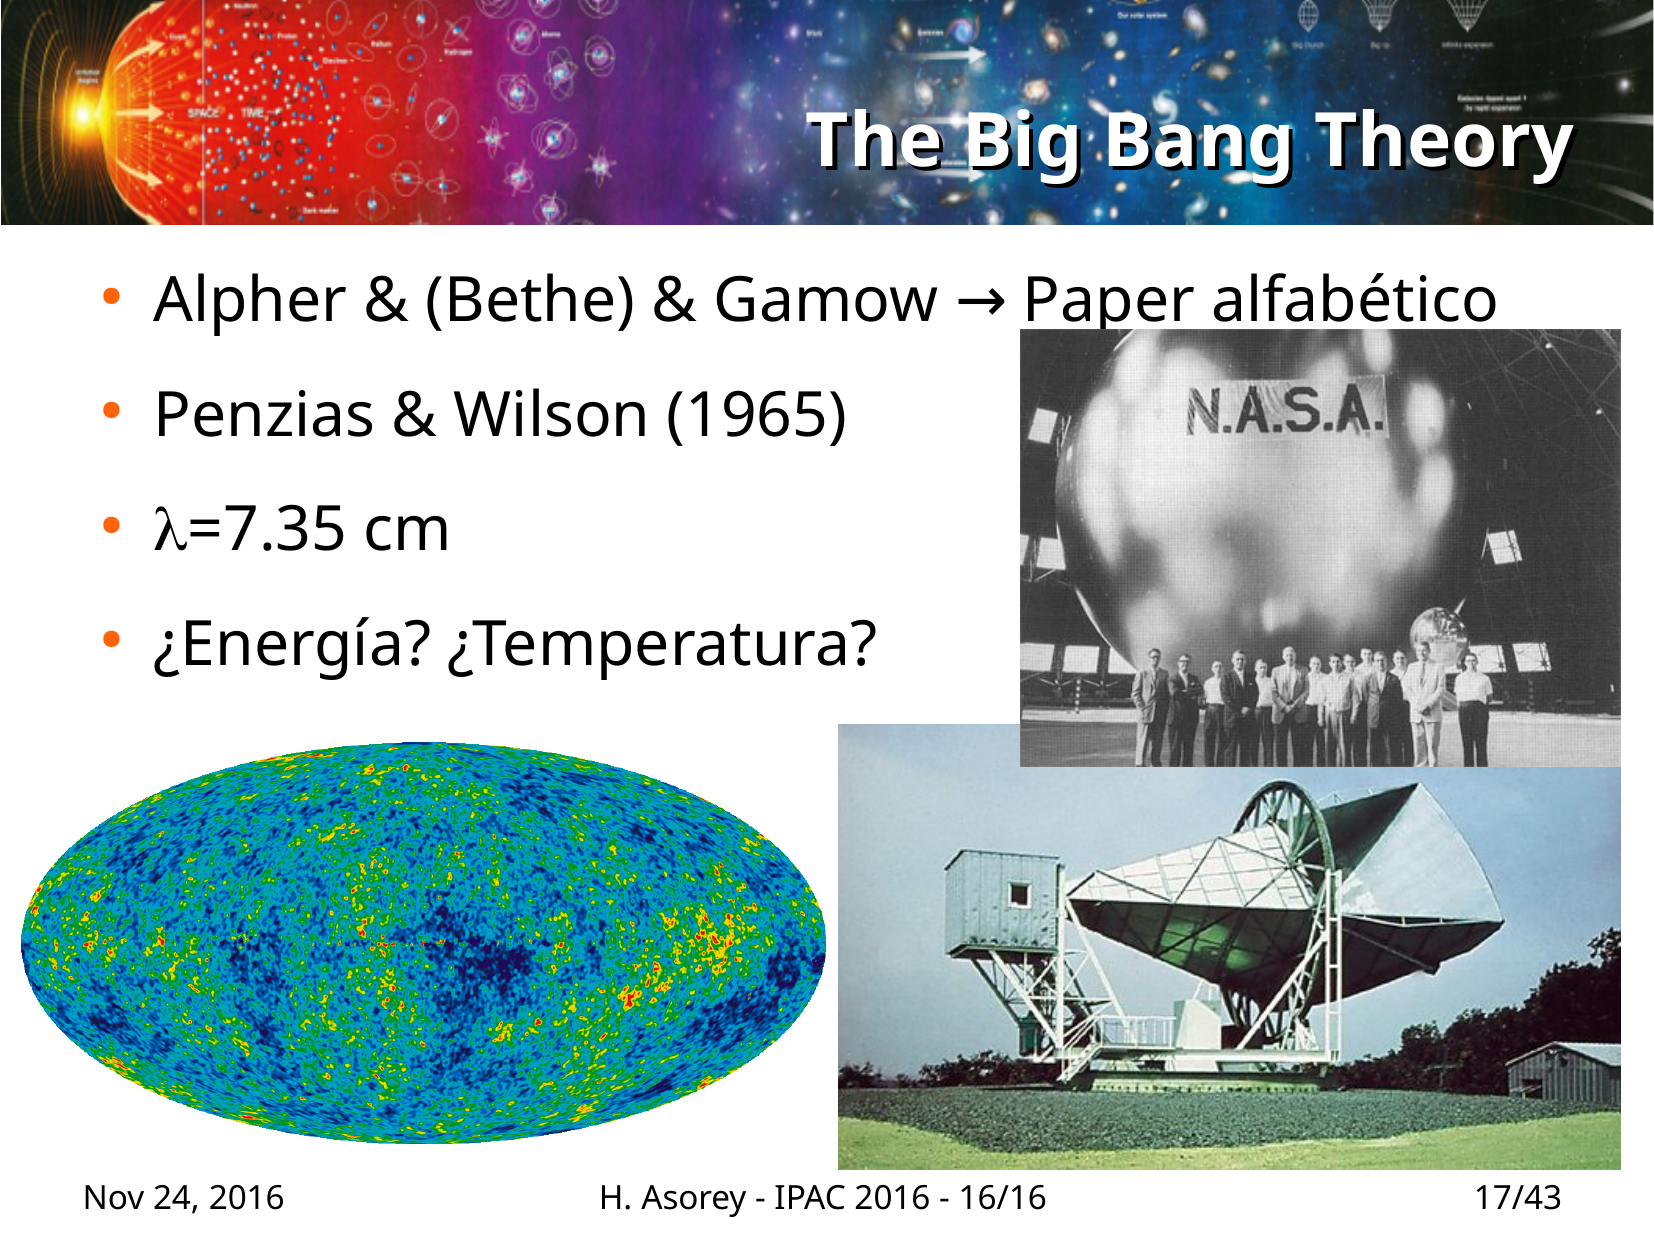

# The Big Bang Theory
Alpher & (Bethe) & Gamow → Paper alfabético
Penzias & Wilson (1965)
l=7.35 cm
¿Energía? ¿Temperatura?
Nov 24, 2016
H. Asorey - IPAC 2016 - 16/16
17